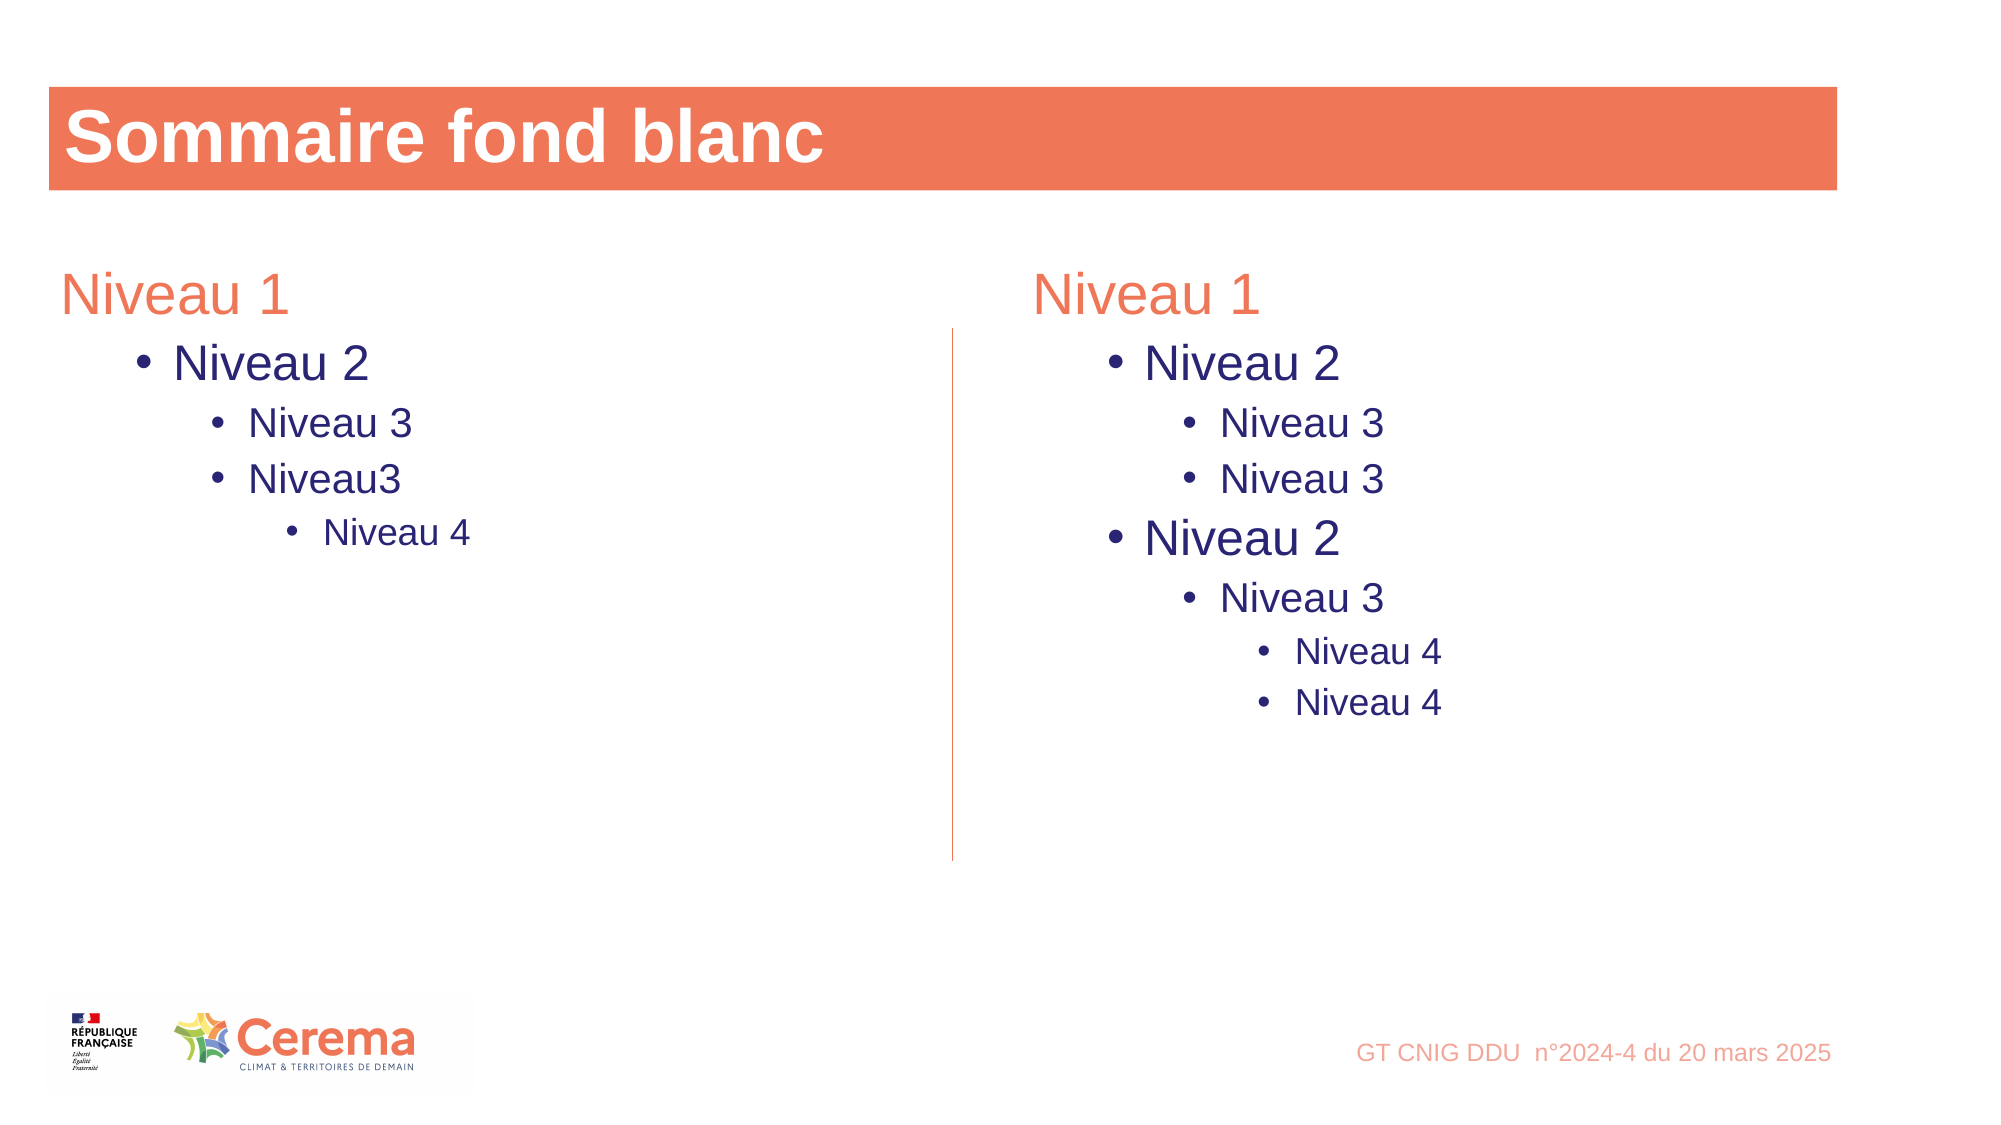

Sommaire fond blanc
# Niveau 1
Niveau 2
Niveau 3
Niveau3
Niveau 4
Niveau 1
Niveau 2
Niveau 3
Niveau 3
Niveau 2
Niveau 3
Niveau 4
Niveau 4
GT CNIG DDU n°2024-4 du 20 mars 2025